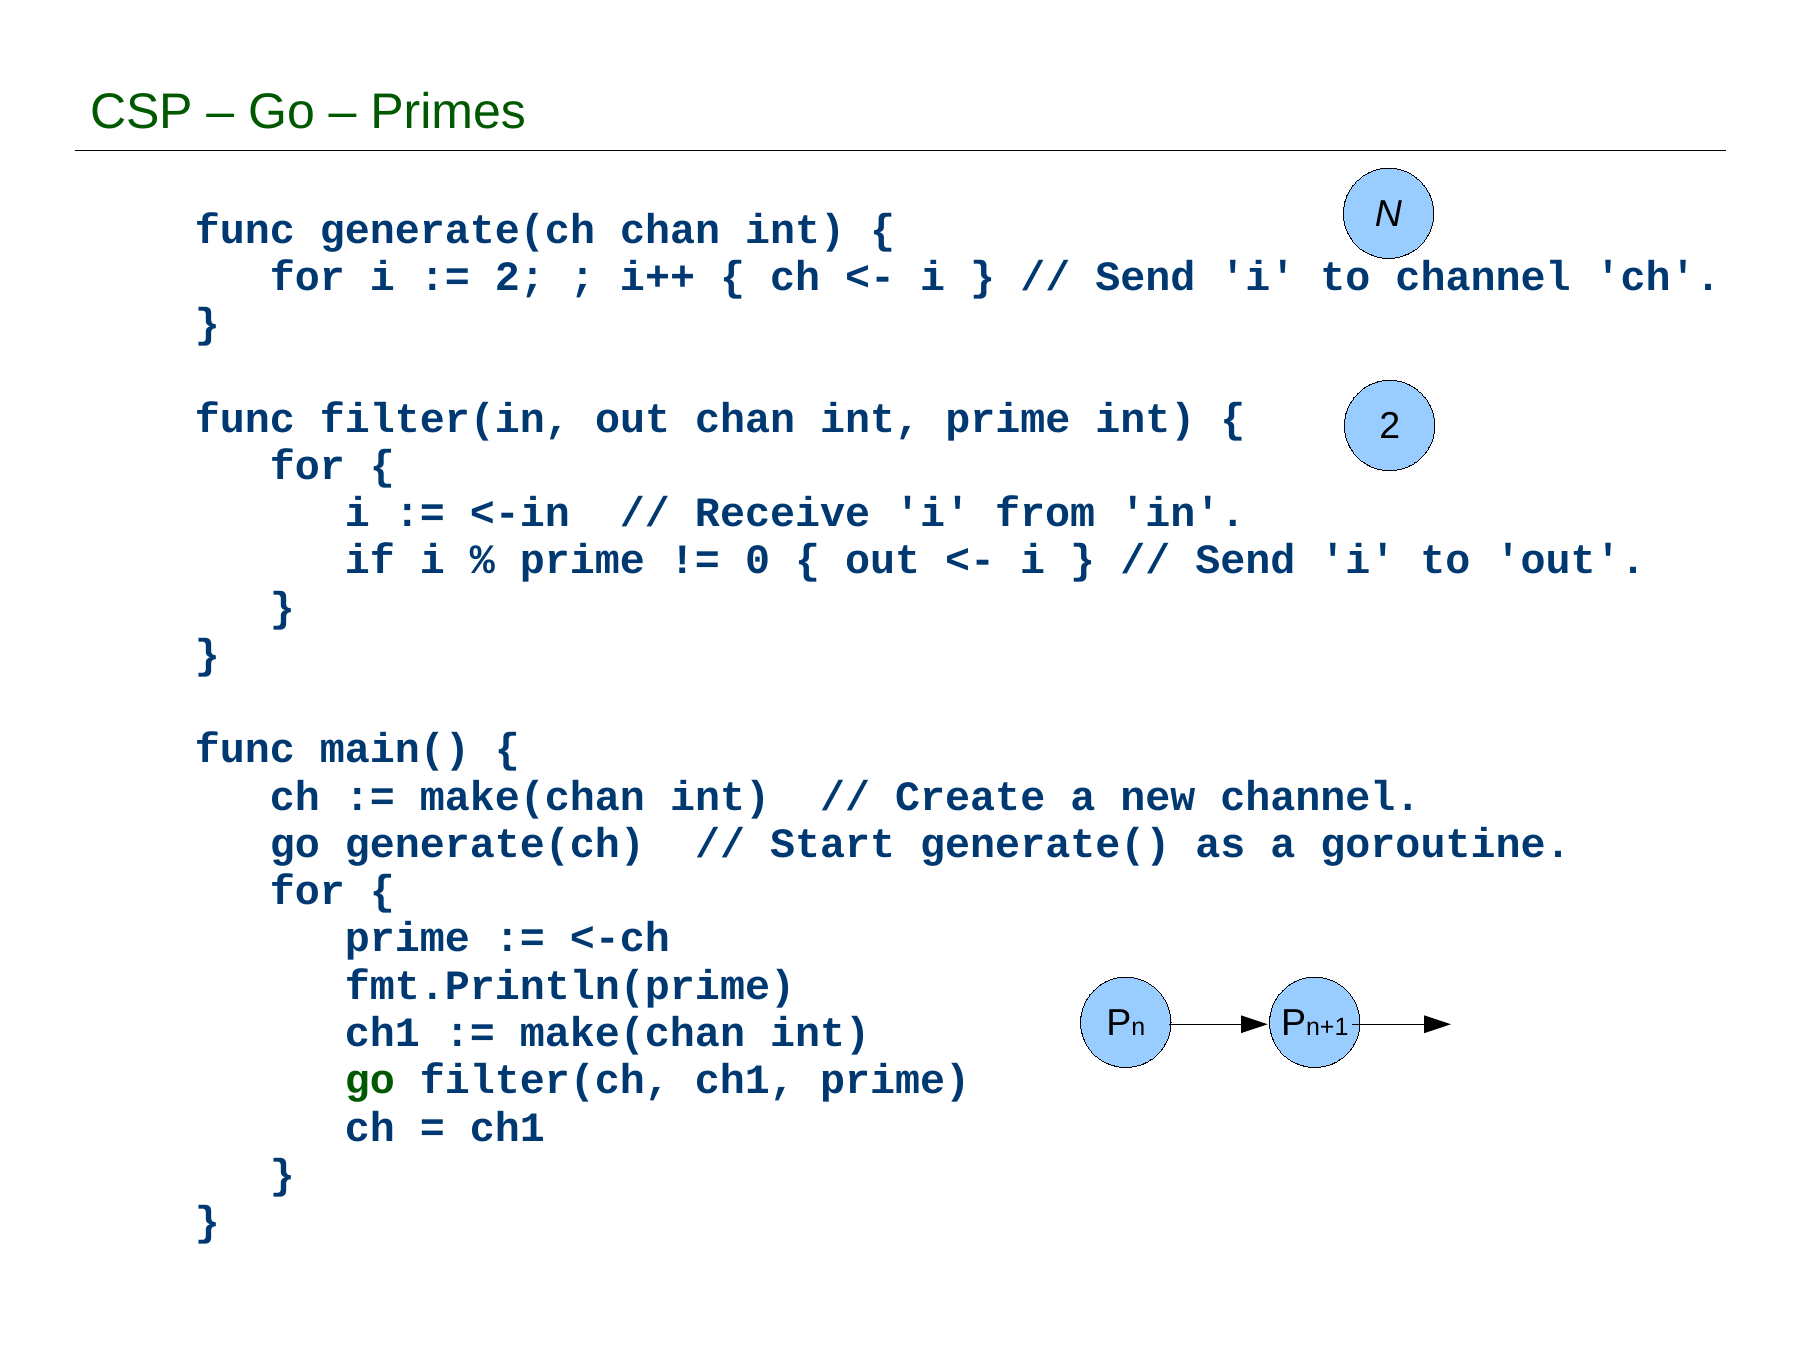

# CSP – Go – Primes
N
func generate(ch chan int) {
	for i := 2; ; i++ { ch <- i } // Send 'i' to channel 'ch'.
}
func filter(in, out chan int, prime int) {
	for {
		i := <-in // Receive 'i' from 'in'.
		if i % prime != 0 { out <- i } // Send 'i' to 'out'.
	}
}
func main() {
	ch := make(chan int) // Create a new channel.
	go generate(ch) // Start generate() as a goroutine.
	for {
		prime := <-ch
		fmt.Println(prime)
		ch1 := make(chan int)
		go filter(ch, ch1, prime)
		ch = ch1
	}
}
2
Pn
Pn+1